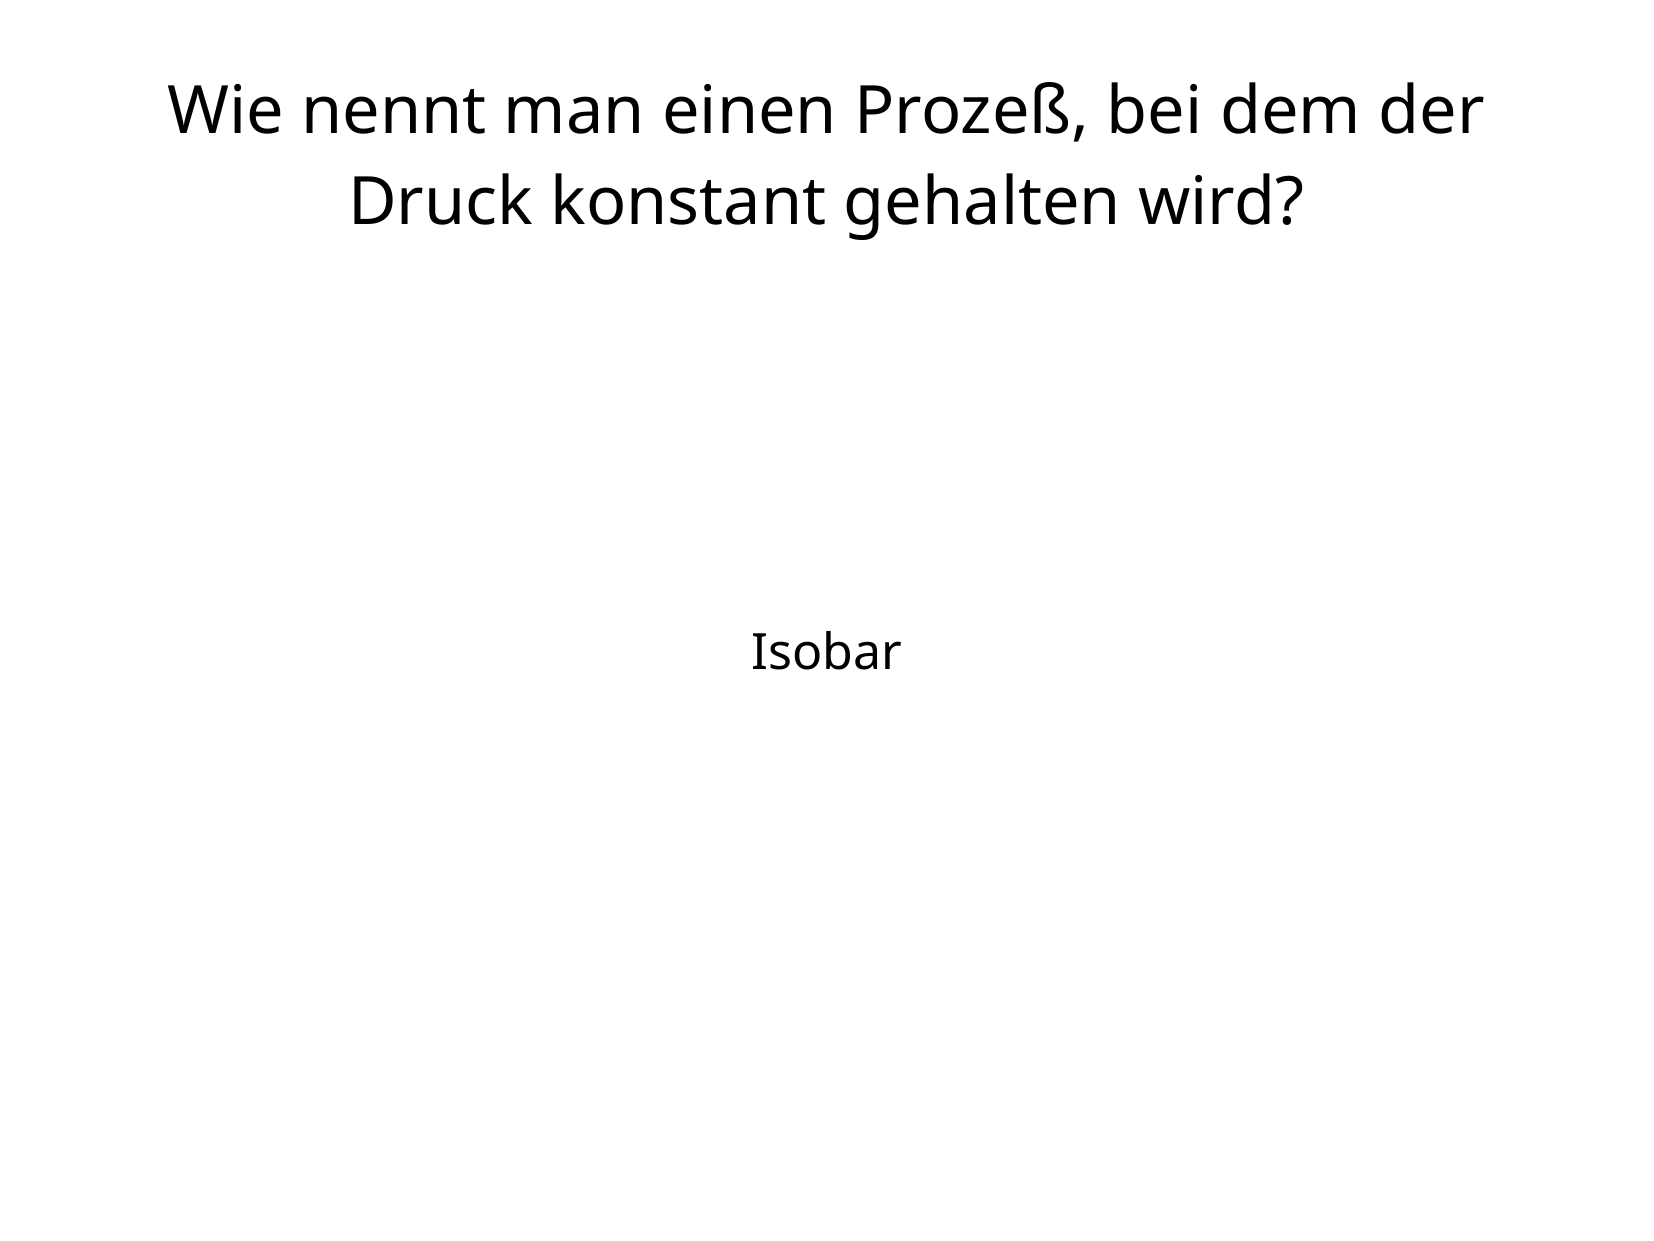

# Wie nennt man einen Prozeß, bei dem der Druck konstant gehalten wird?
Isobar